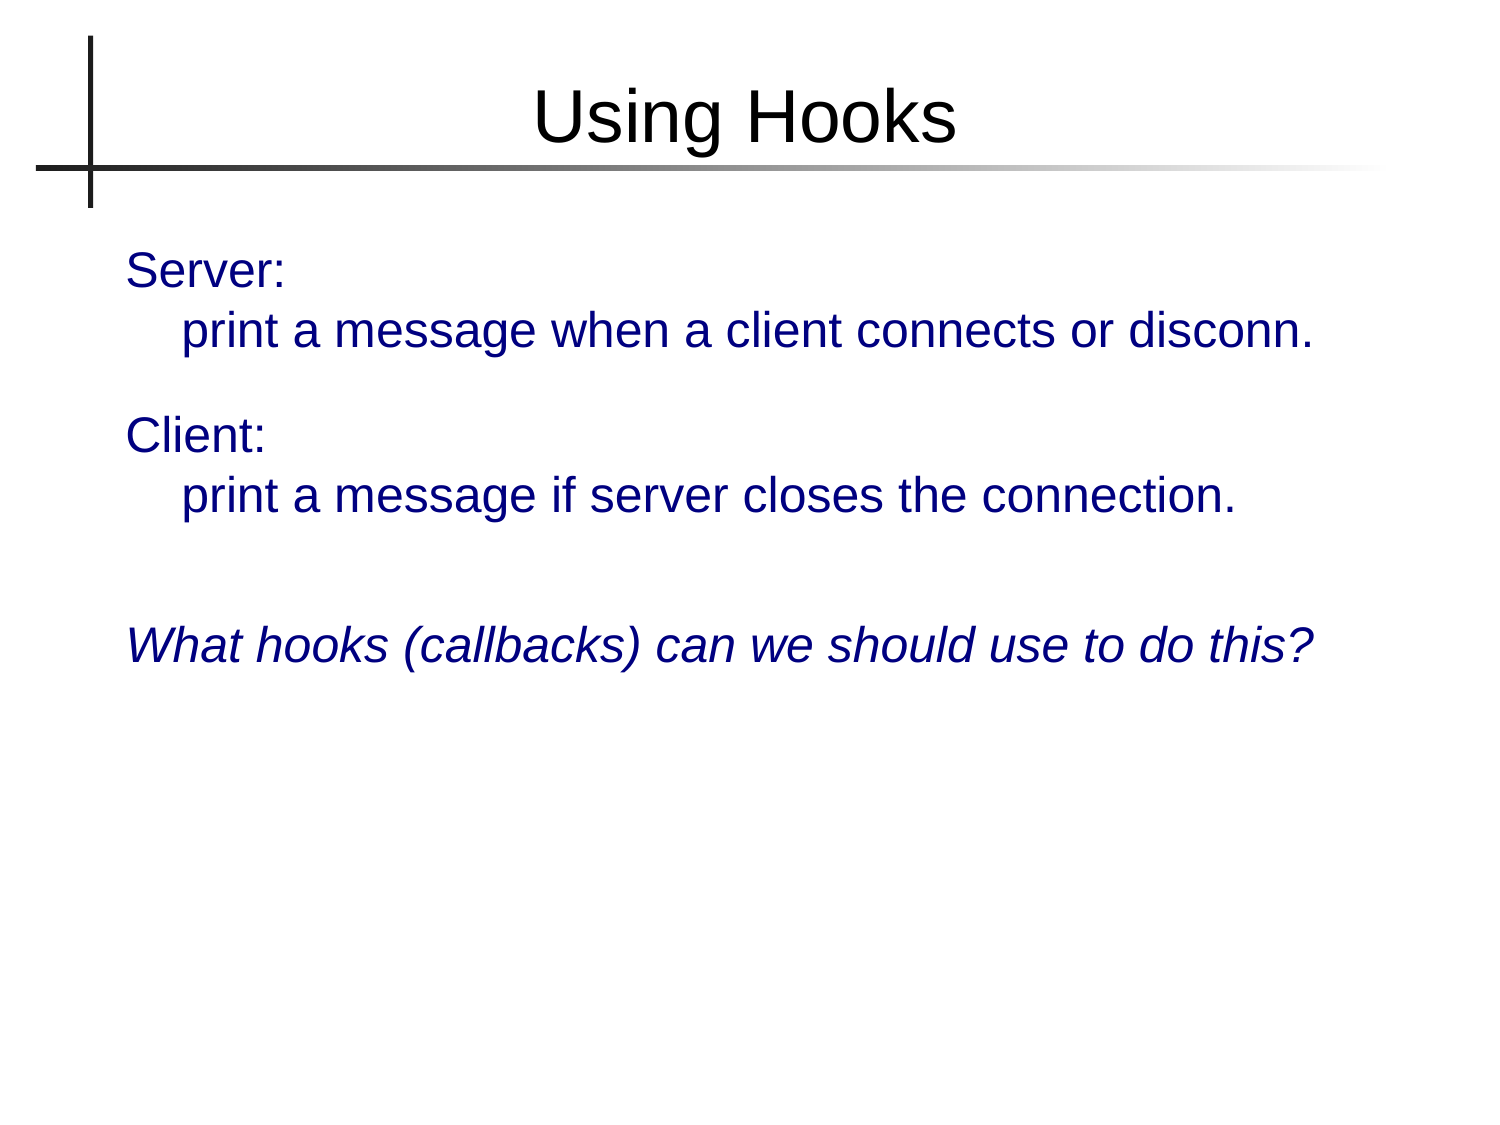

Using Hooks
Server:
 print a message when a client connects or disconn.
Client:
 print a message if server closes the connection.
What hooks (callbacks) can we should use to do this?